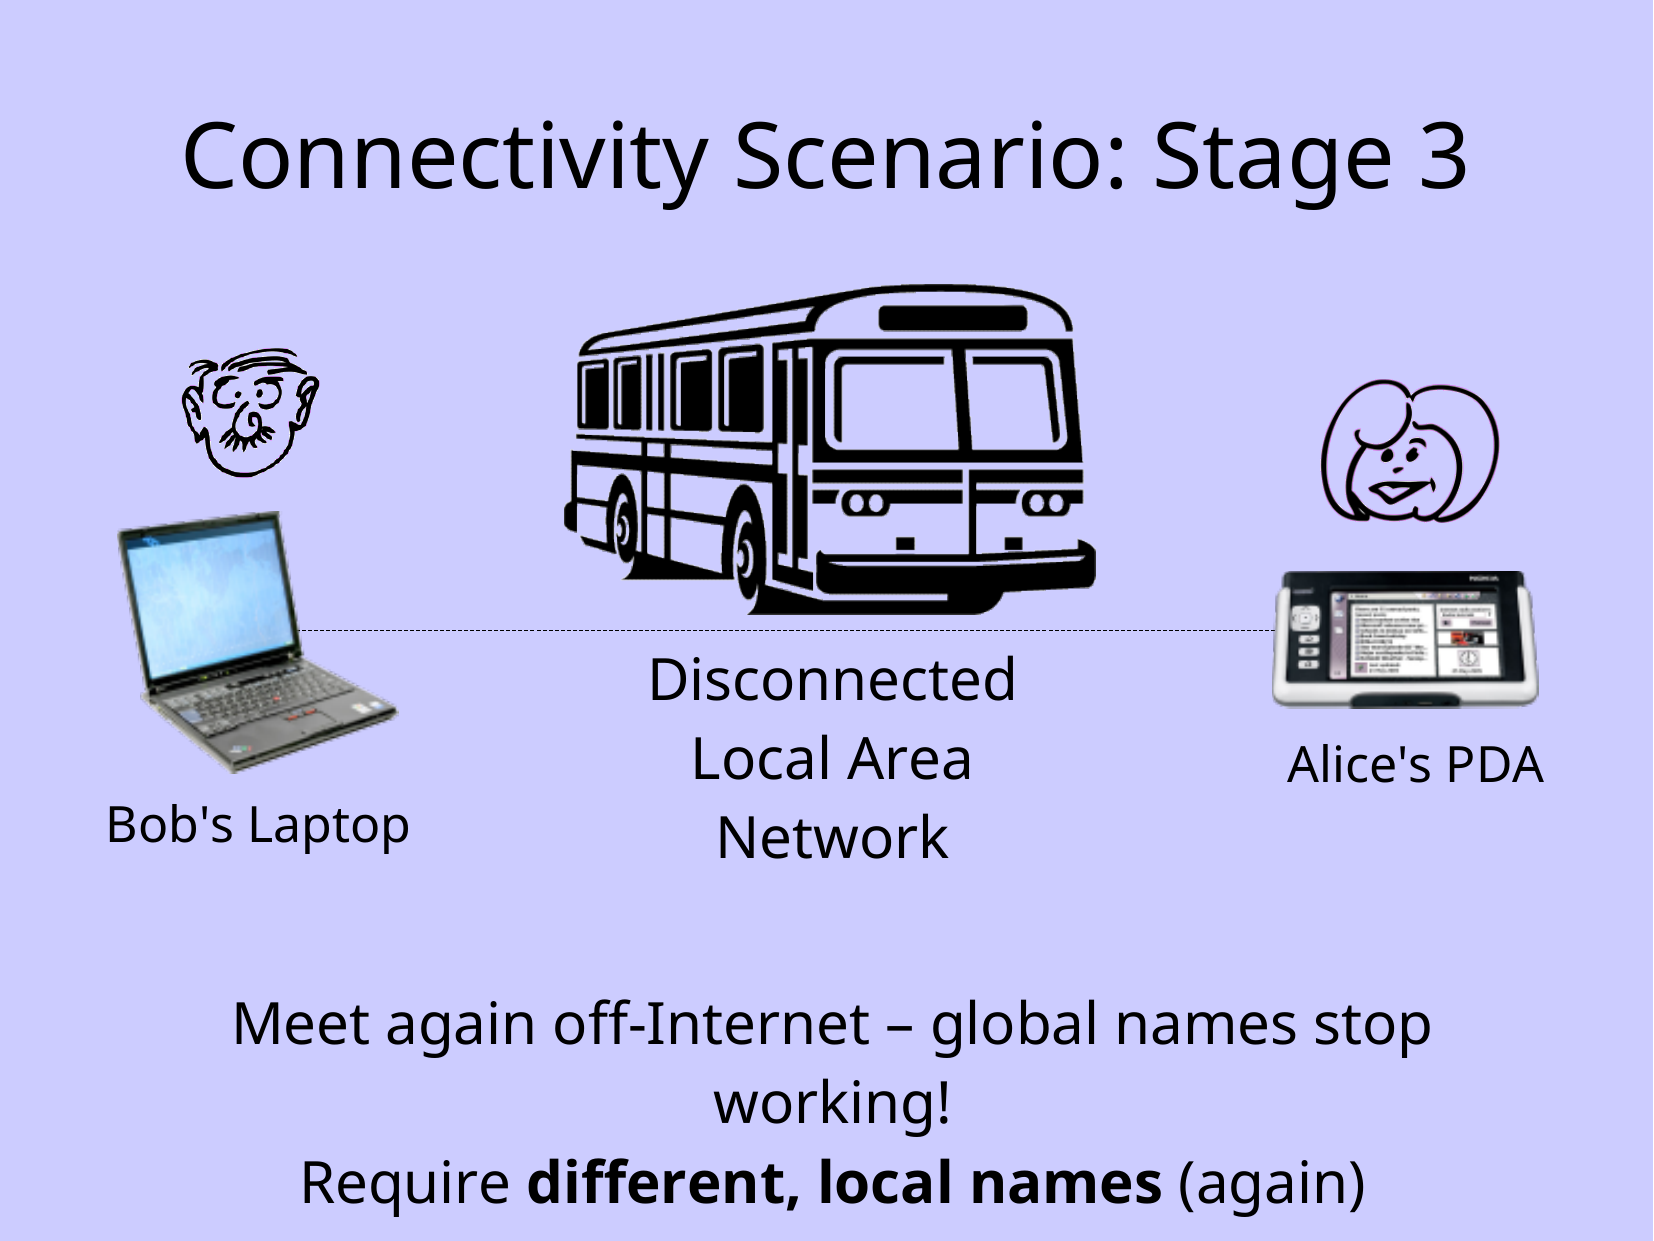

# Connectivity Scenario: Stage 3
Disconnected
Local Area Network
Alice's PDA
Bob's Laptop
Meet again off-Internet – global names stop working!
Require different, local names (again)